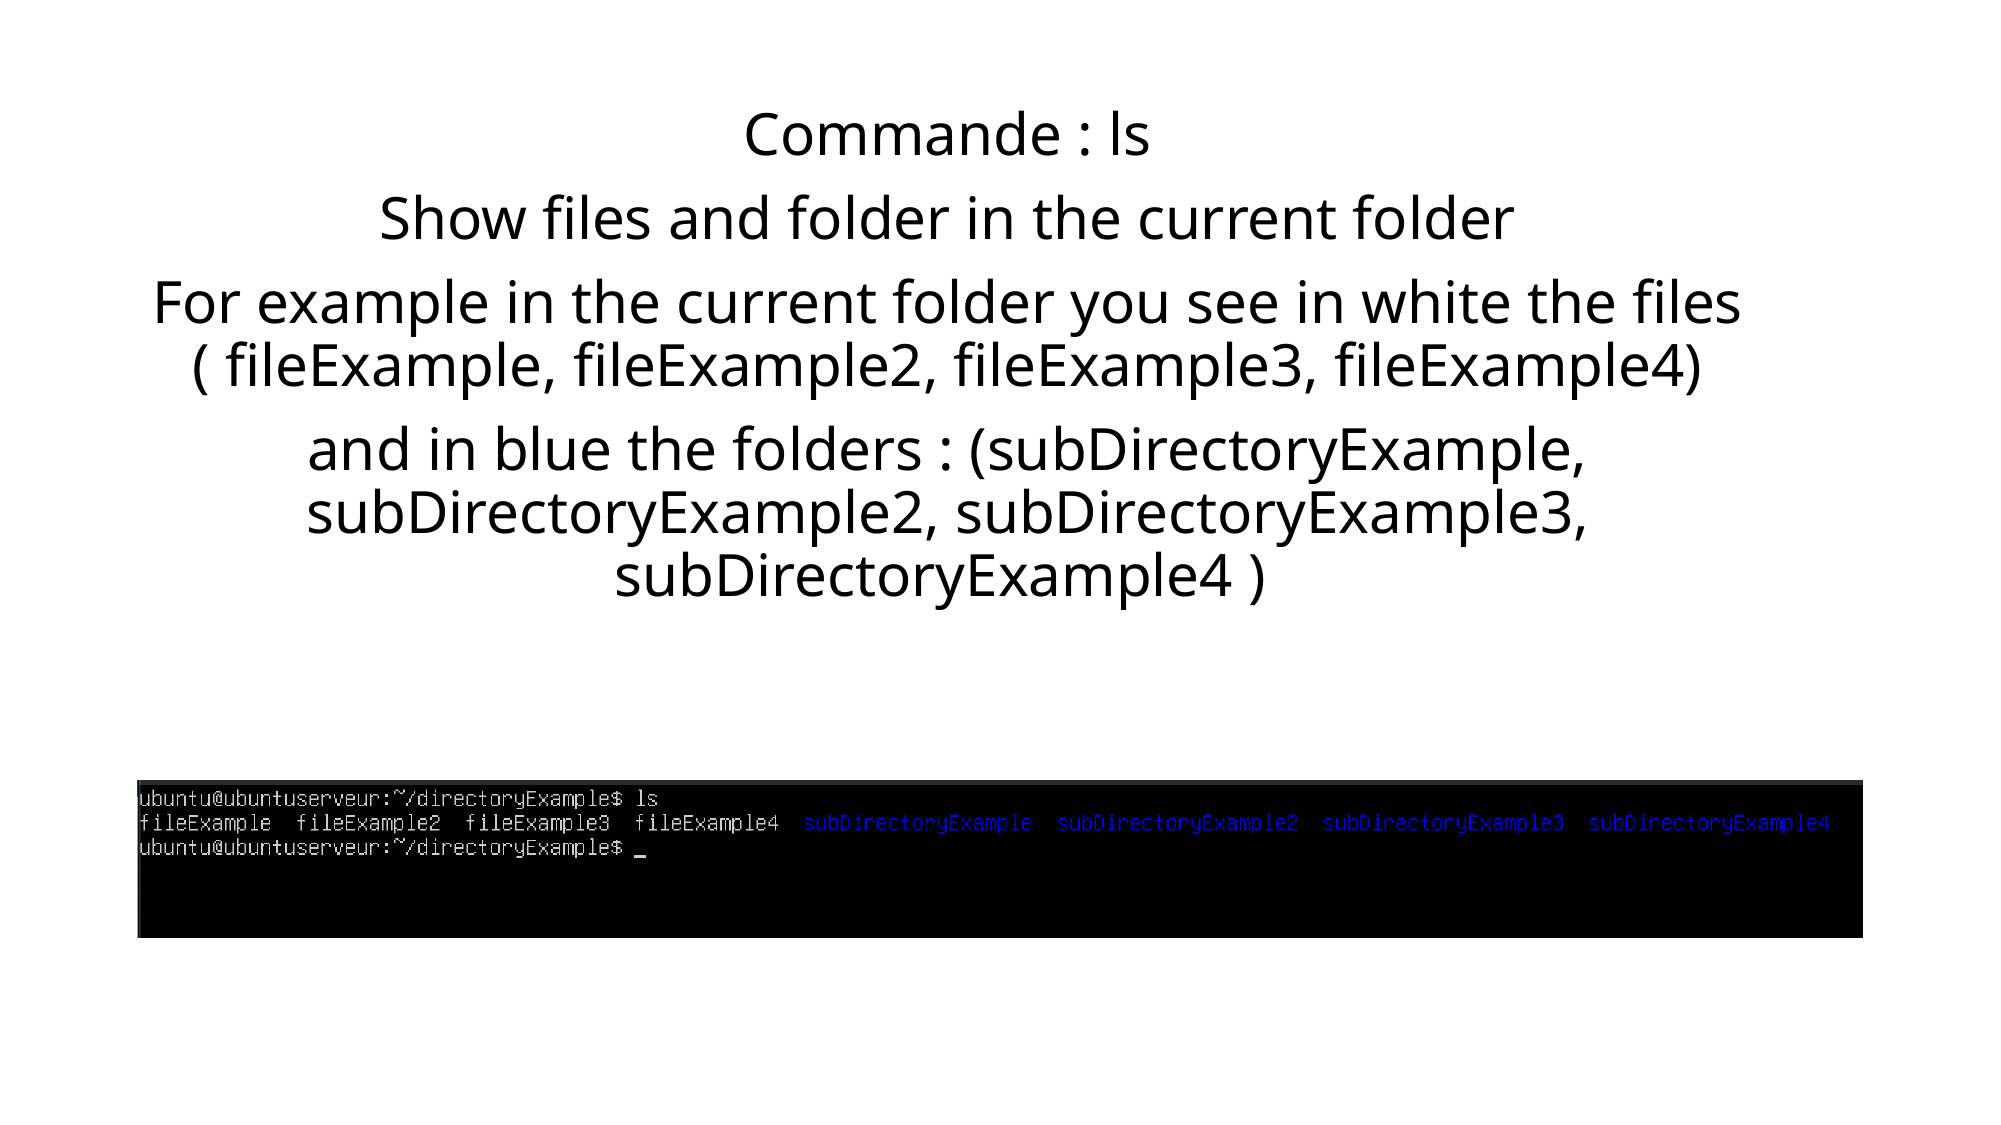

Commande : ls
Show files and folder in the current folder
For example in the current folder you see in white the files ( fileExample, fileExample2, fileExample3, fileExample4)
and in blue the folders : (subDirectoryExample, subDirectoryExample2, subDirectoryExample3, subDirectoryExample4 )